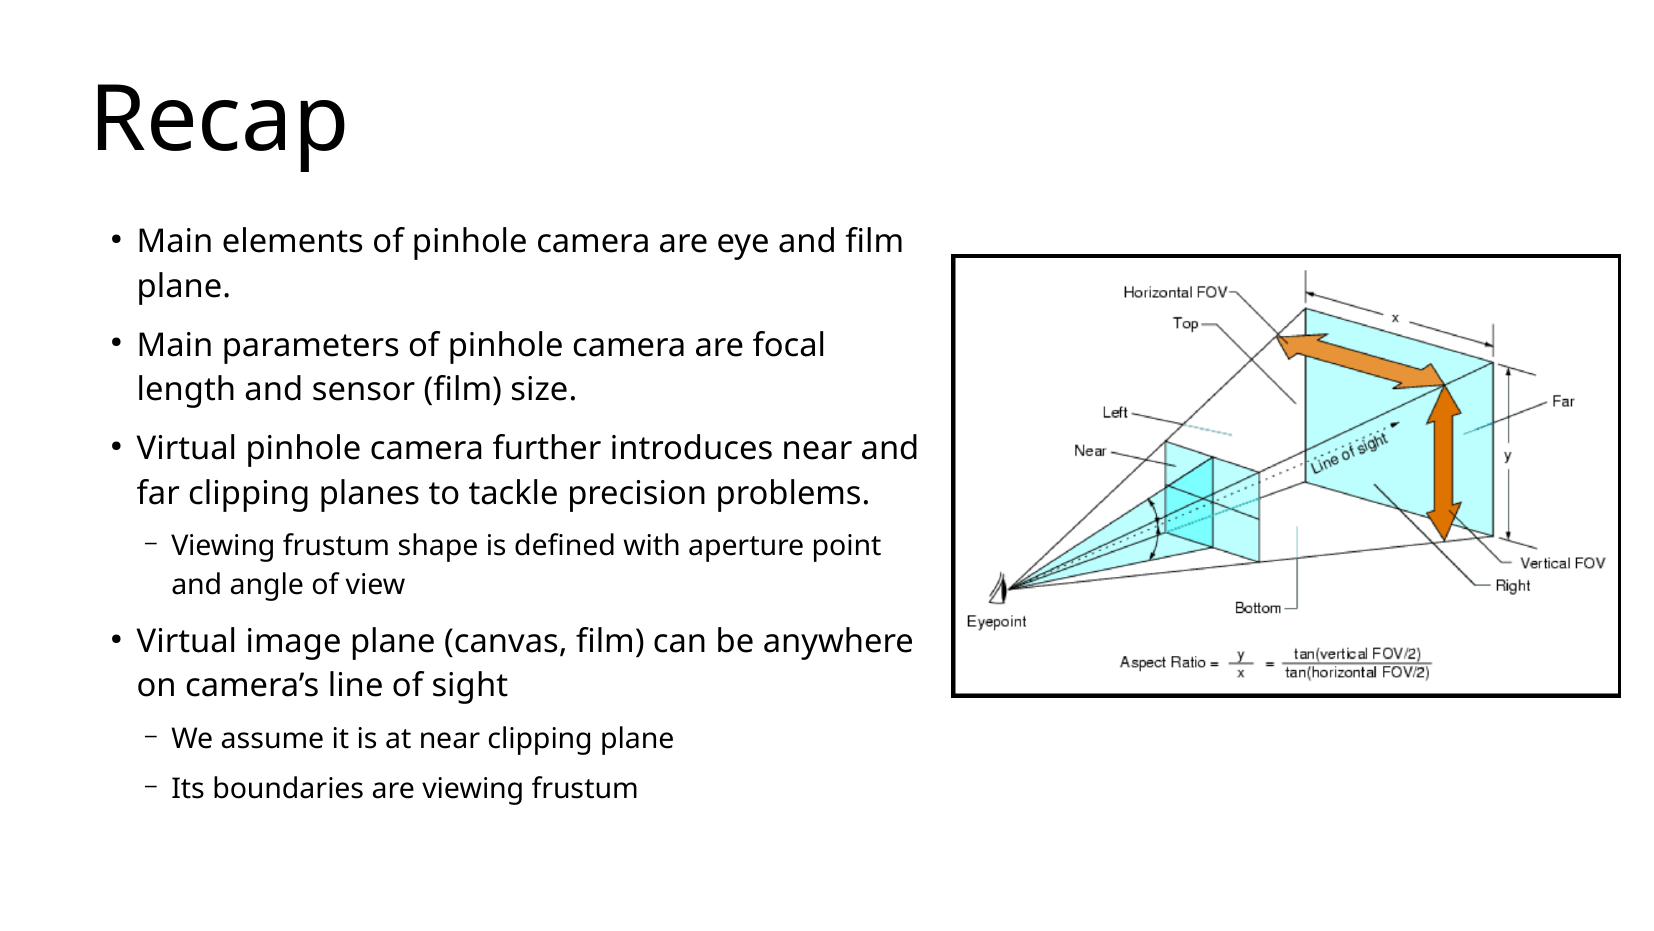

# Recap
Main elements of pinhole camera are eye and film plane.
Main parameters of pinhole camera are focal length and sensor (film) size.
Virtual pinhole camera further introduces near and far clipping planes to tackle precision problems.
Viewing frustum shape is defined with aperture point and angle of view
Virtual image plane (canvas, film) can be anywhere on camera’s line of sight
We assume it is at near clipping plane
Its boundaries are viewing frustum